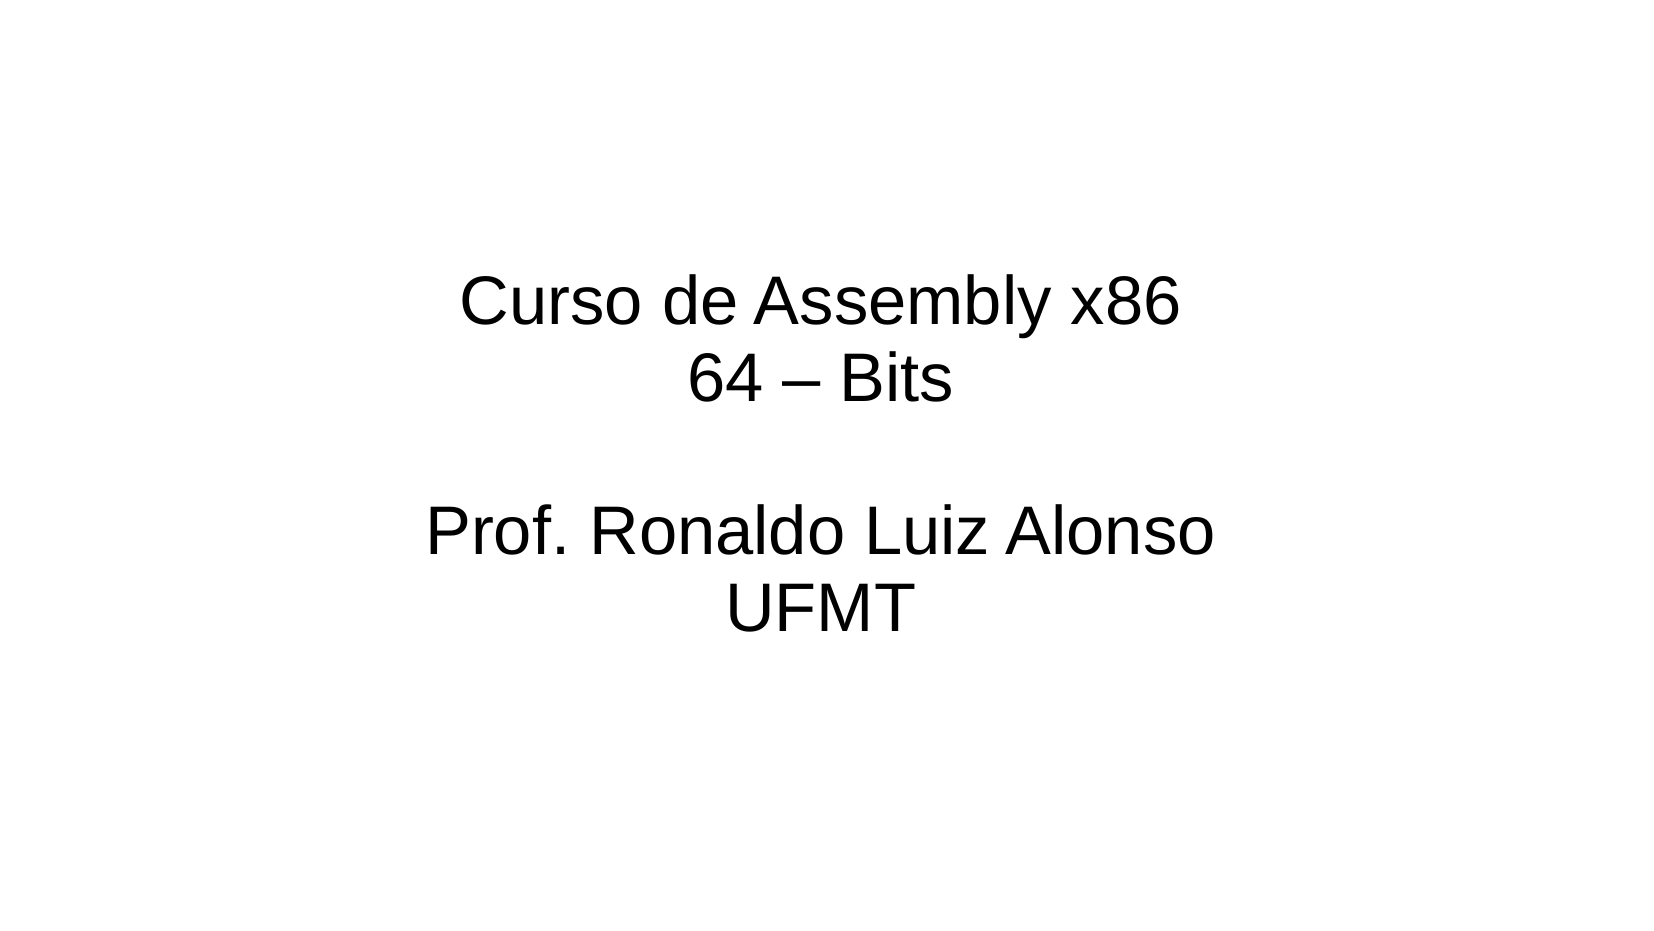

# Curso de Assembly x86 64 – Bits Prof. Ronaldo Luiz Alonso UFMT